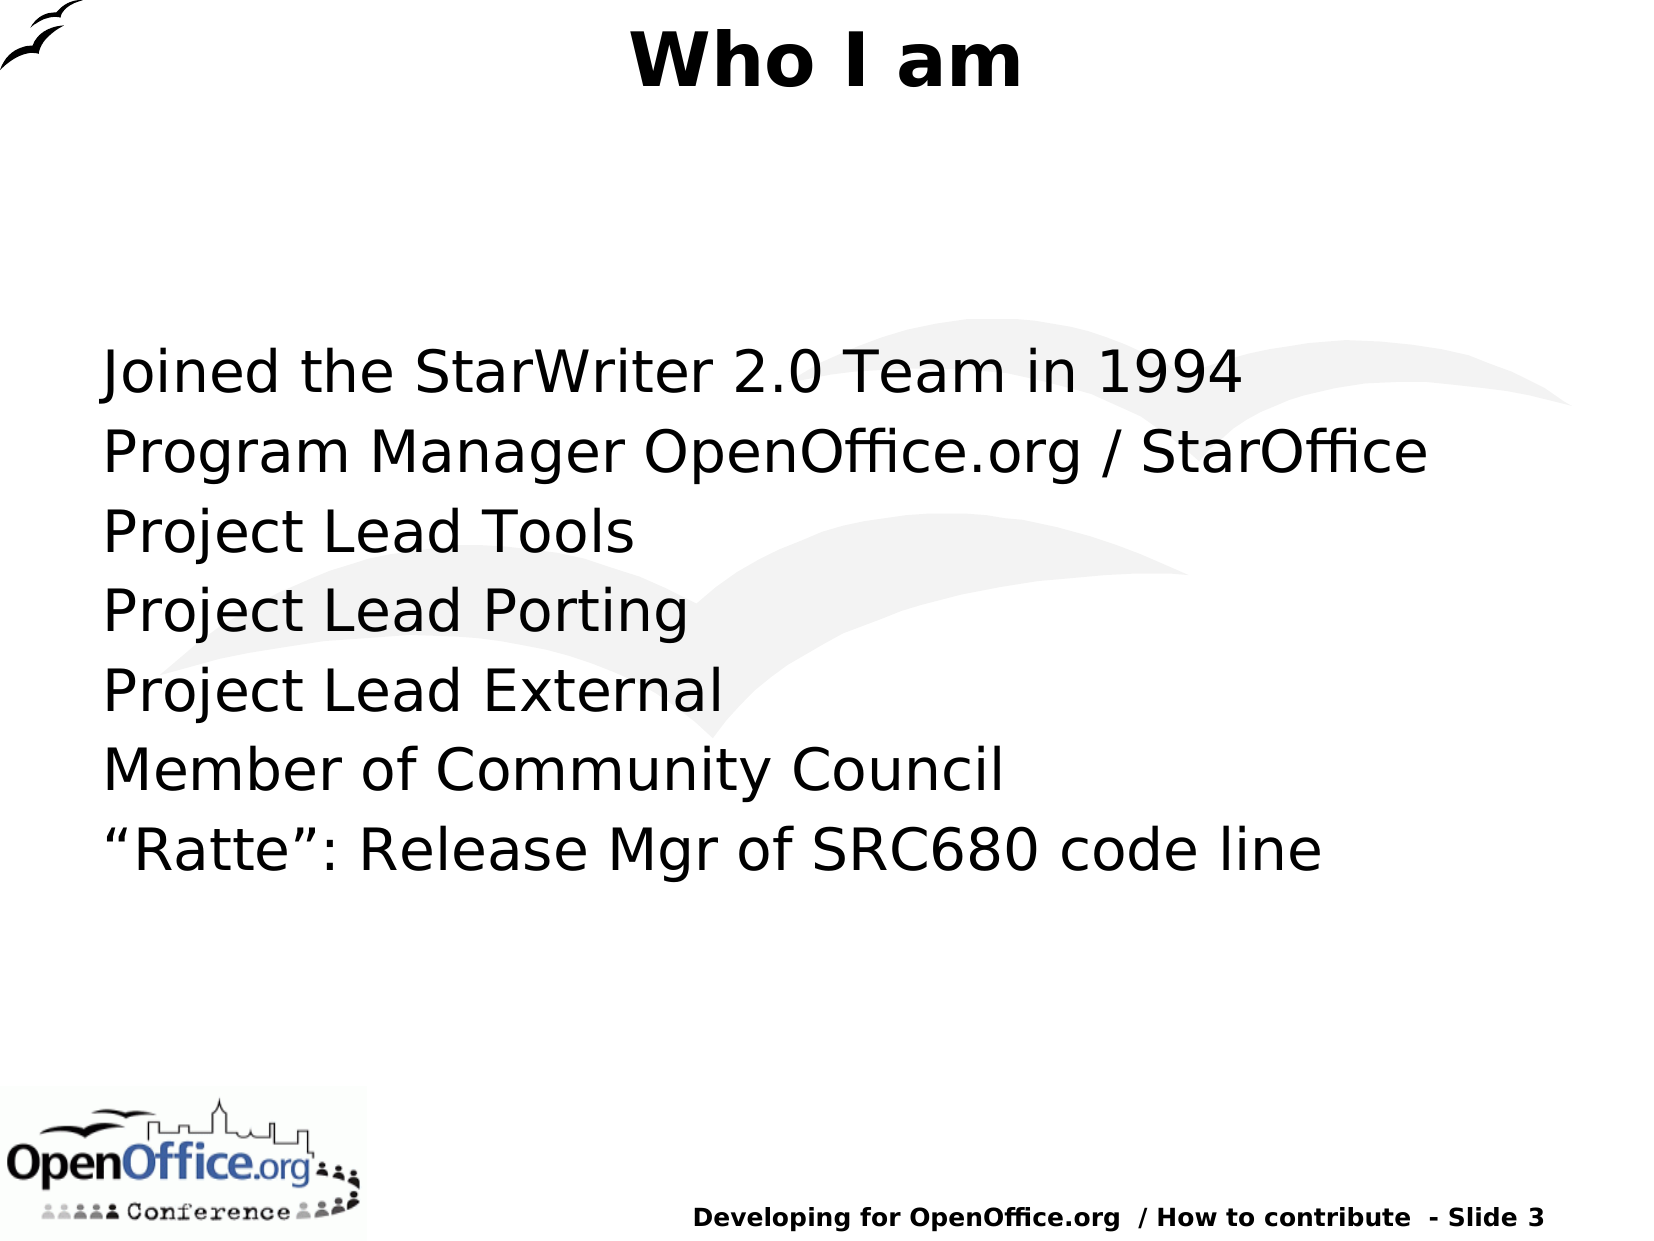

# Who I am
Joined the StarWriter 2.0 Team in 1994
Program Manager OpenOffice.org / StarOffice
Project Lead Tools
Project Lead Porting
Project Lead External
Member of Community Council
“Ratte”: Release Mgr of SRC680 code line